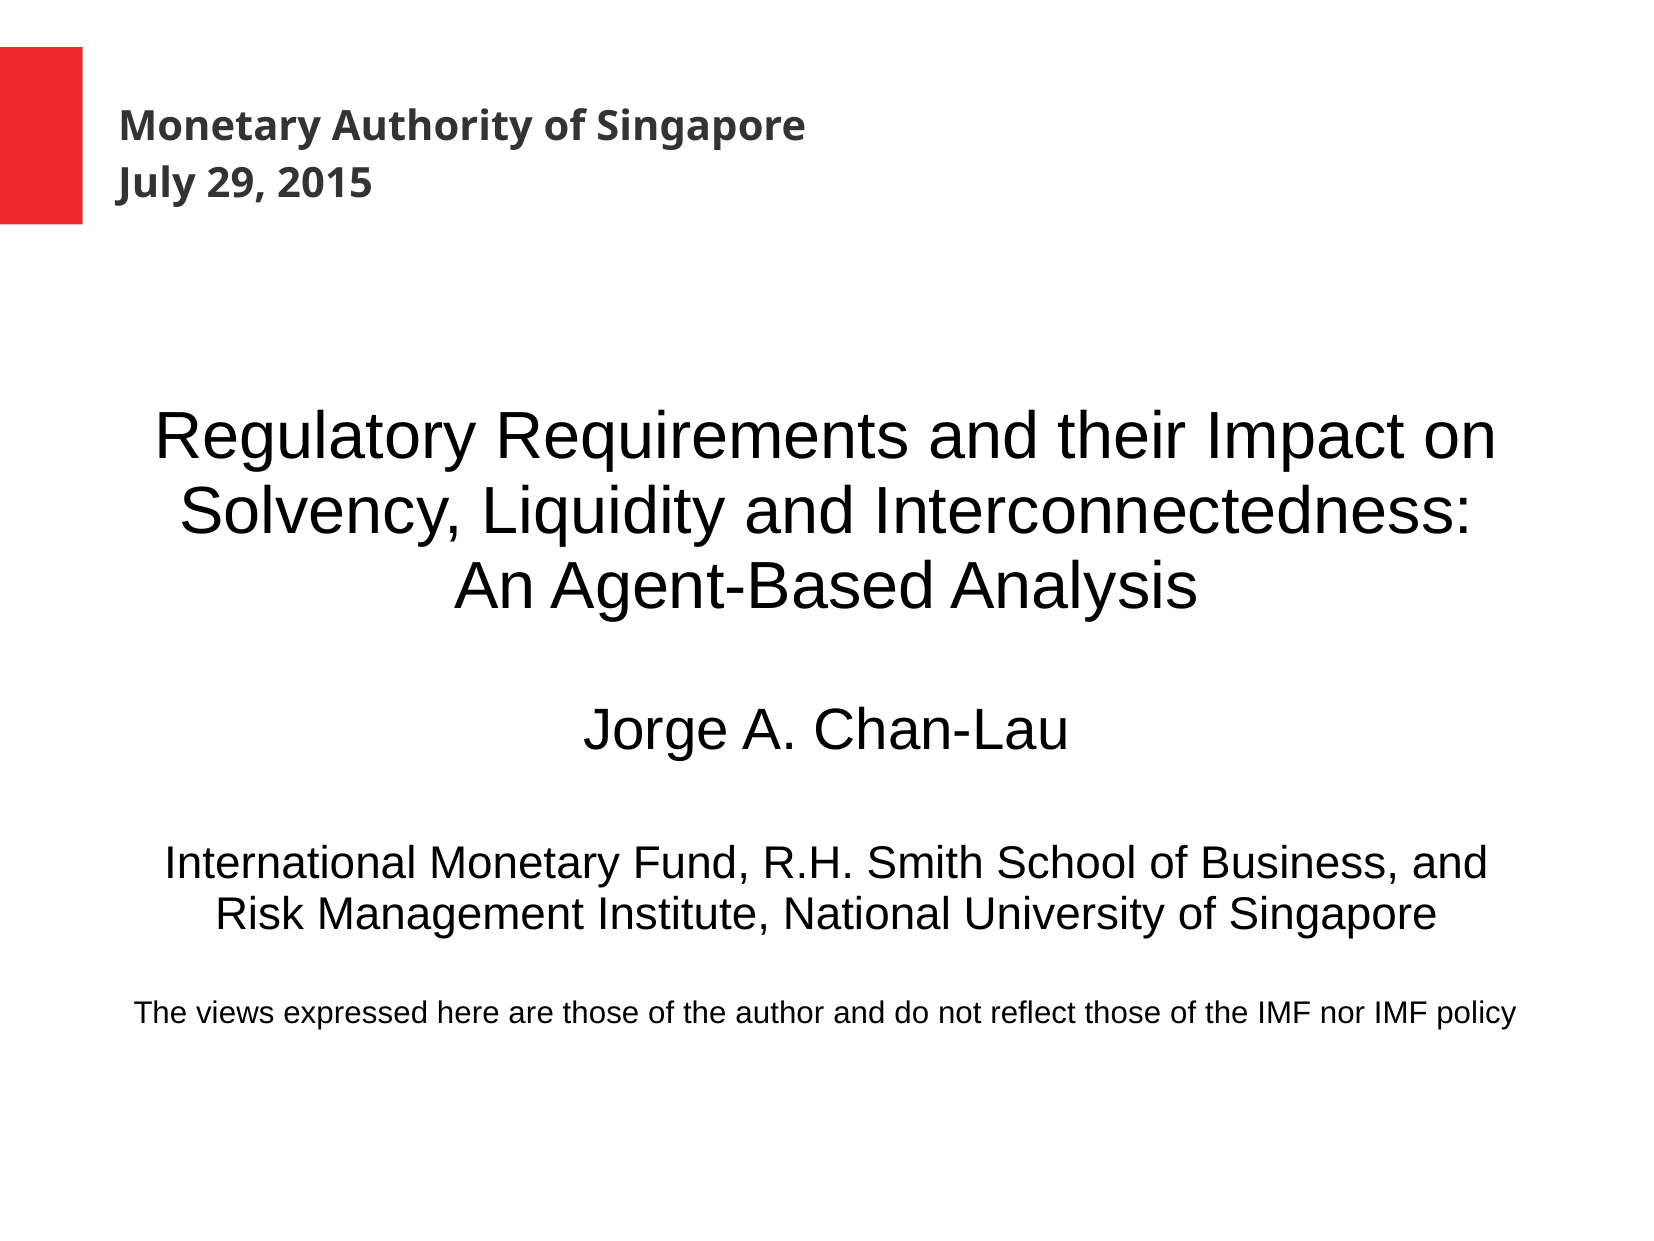

# Monetary Authority of Singapore July 29, 2015
Regulatory Requirements and their Impact on Solvency, Liquidity and Interconnectedness:
An Agent-Based Analysis
Jorge A. Chan-Lau
International Monetary Fund, R.H. Smith School of Business, and Risk Management Institute, National University of Singapore
The views expressed here are those of the author and do not reflect those of the IMF nor IMF policy